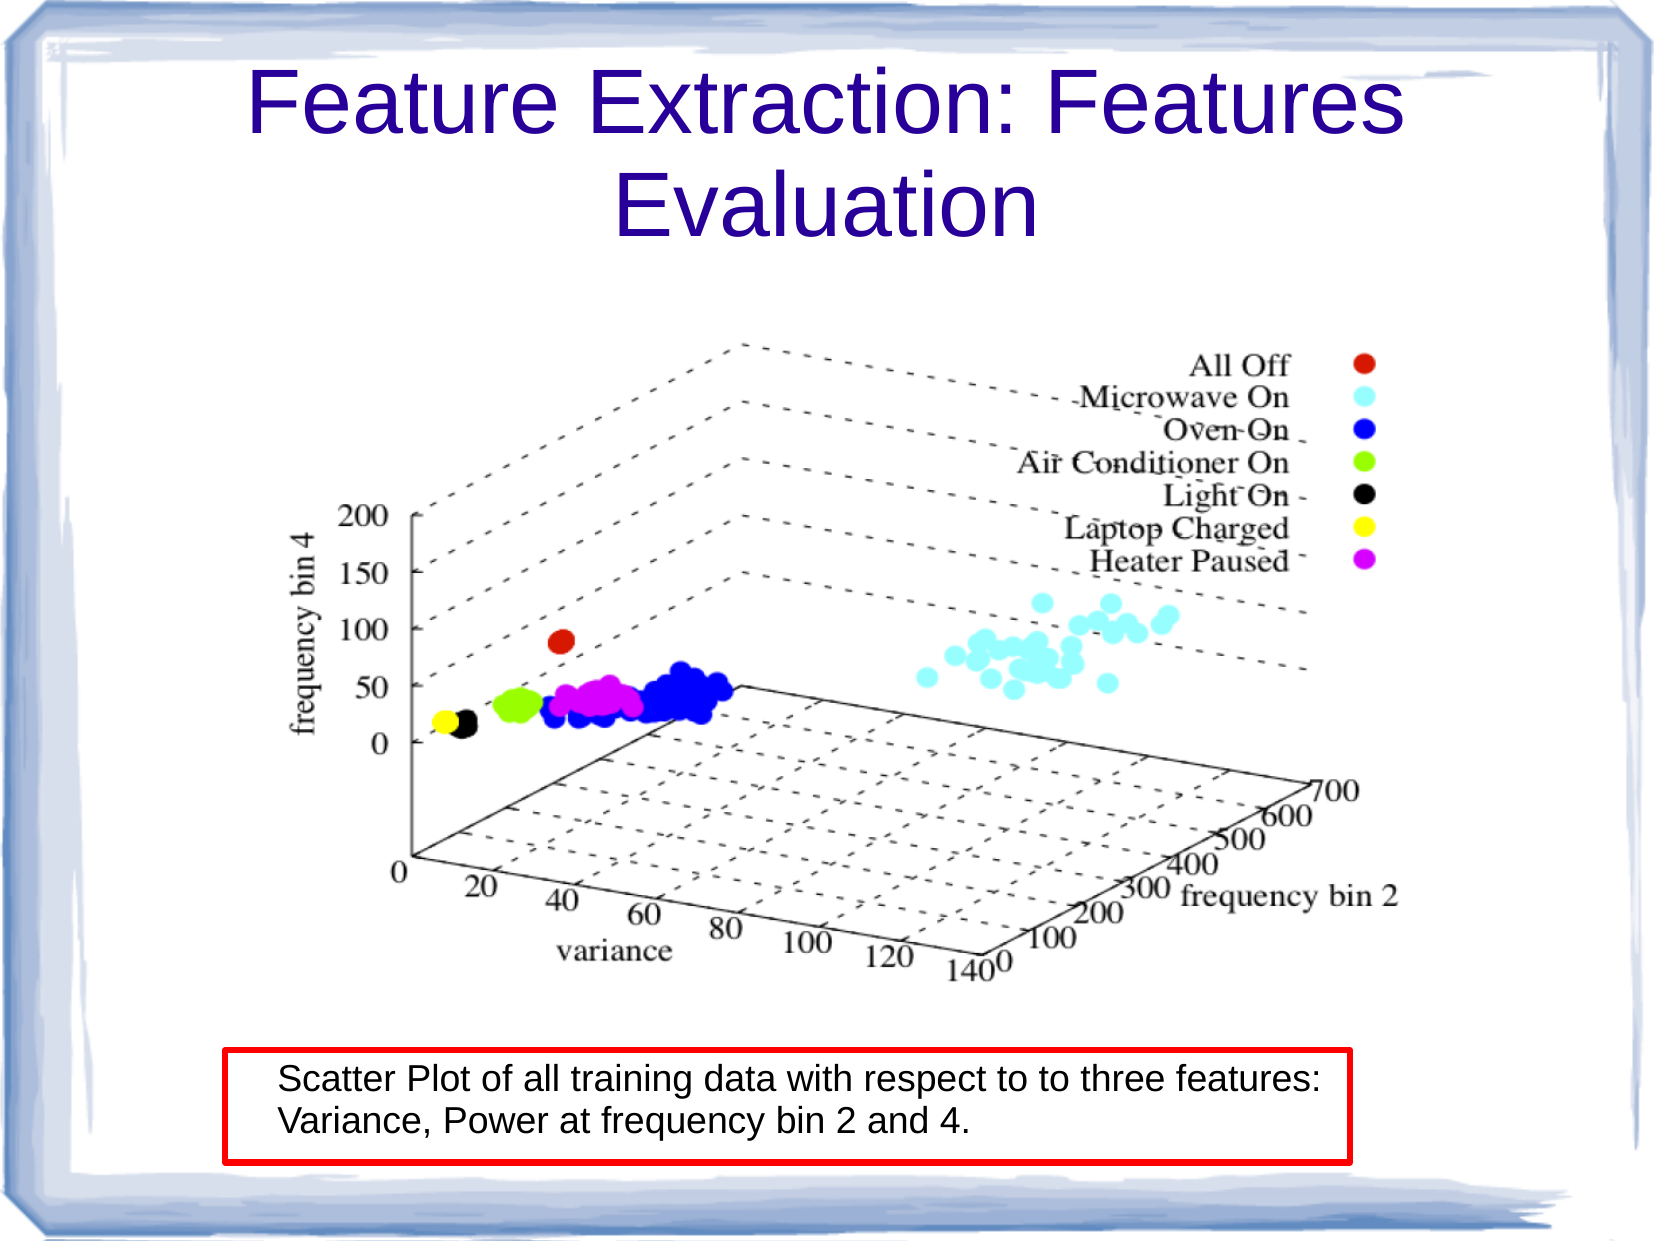

# Feature Extraction: Features Evaluation
Scatter Plot of all training data with respect to to three features: Variance, Power at frequency bin 2 and 4.